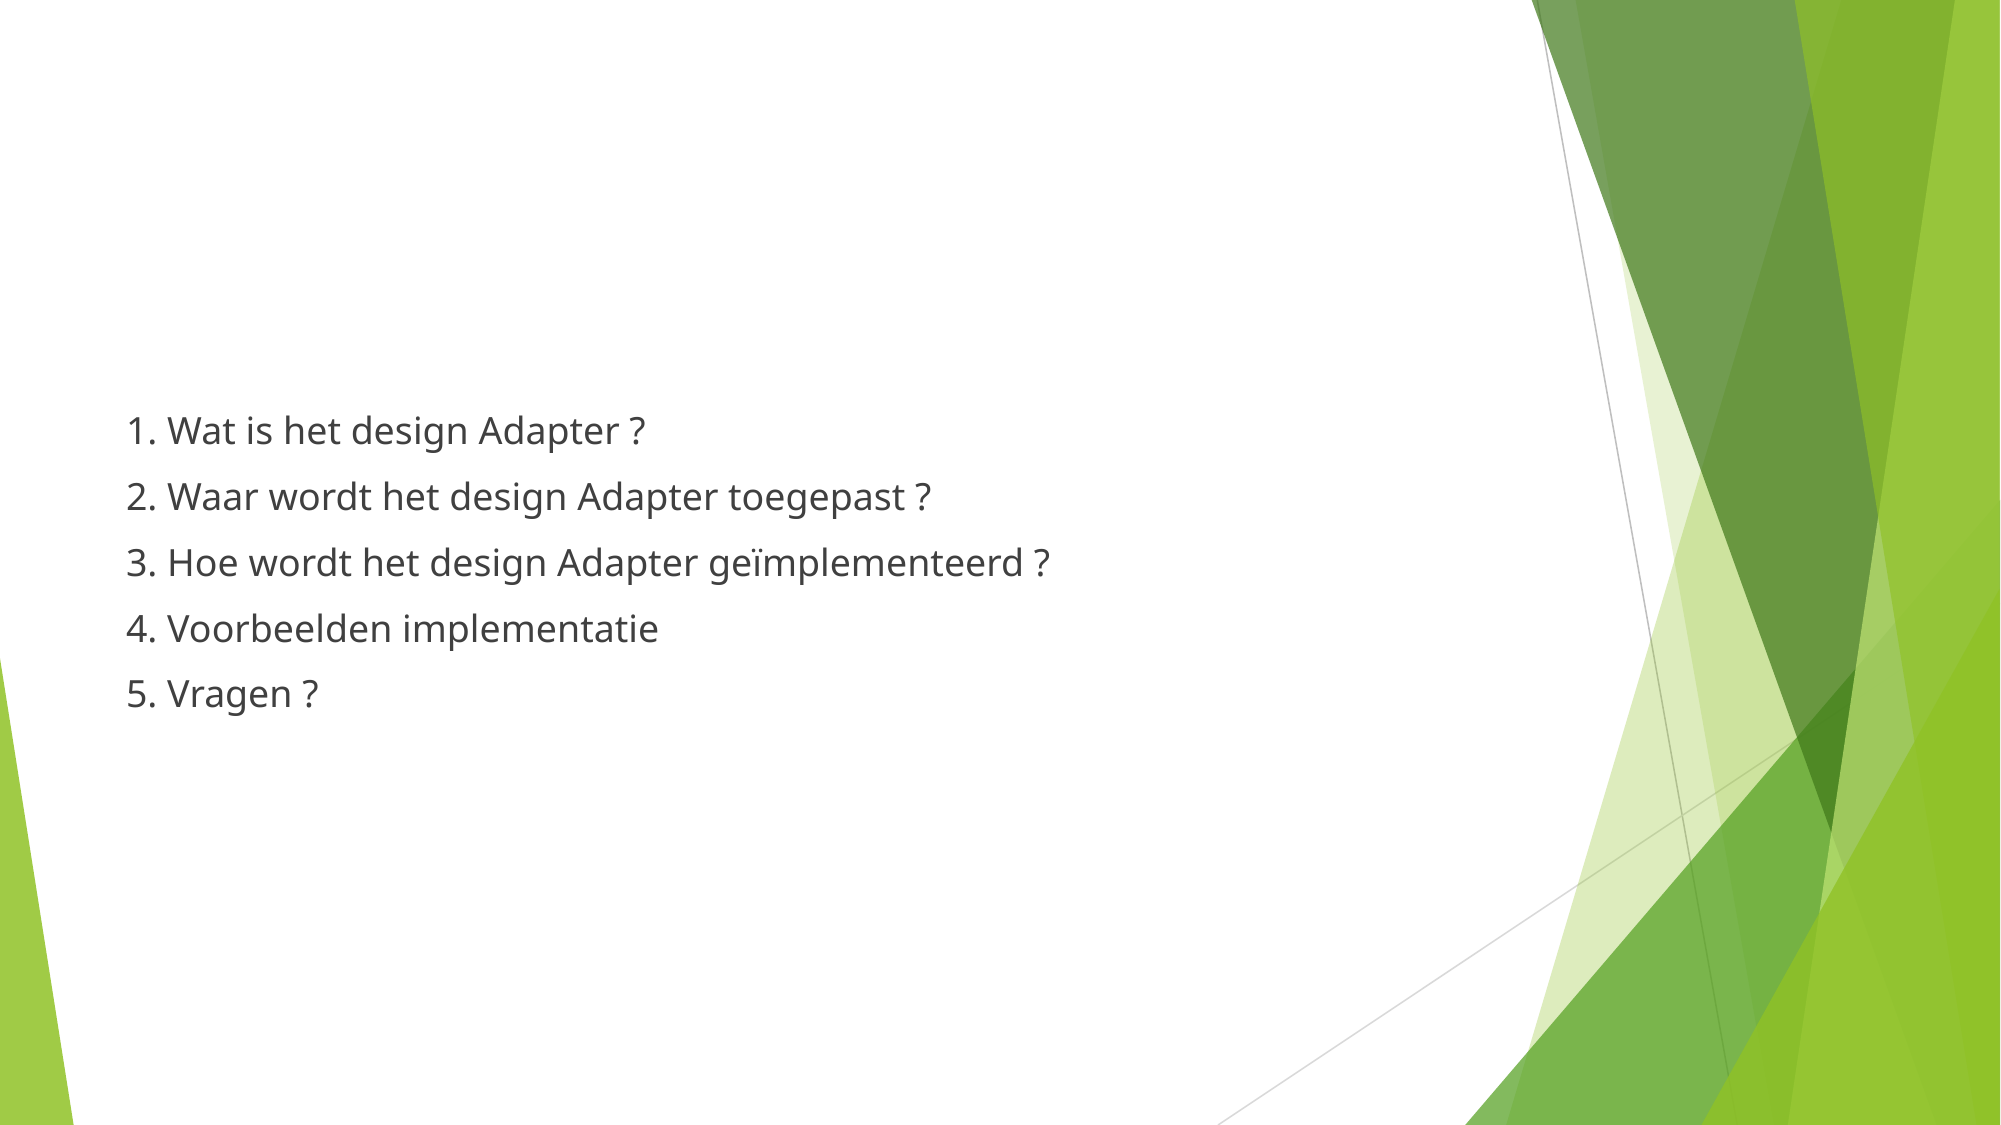

#
1. Wat is het design Adapter ?
2. Waar wordt het design Adapter toegepast ?
3. Hoe wordt het design Adapter geïmplementeerd ?
4. Voorbeelden implementatie
5. Vragen ?